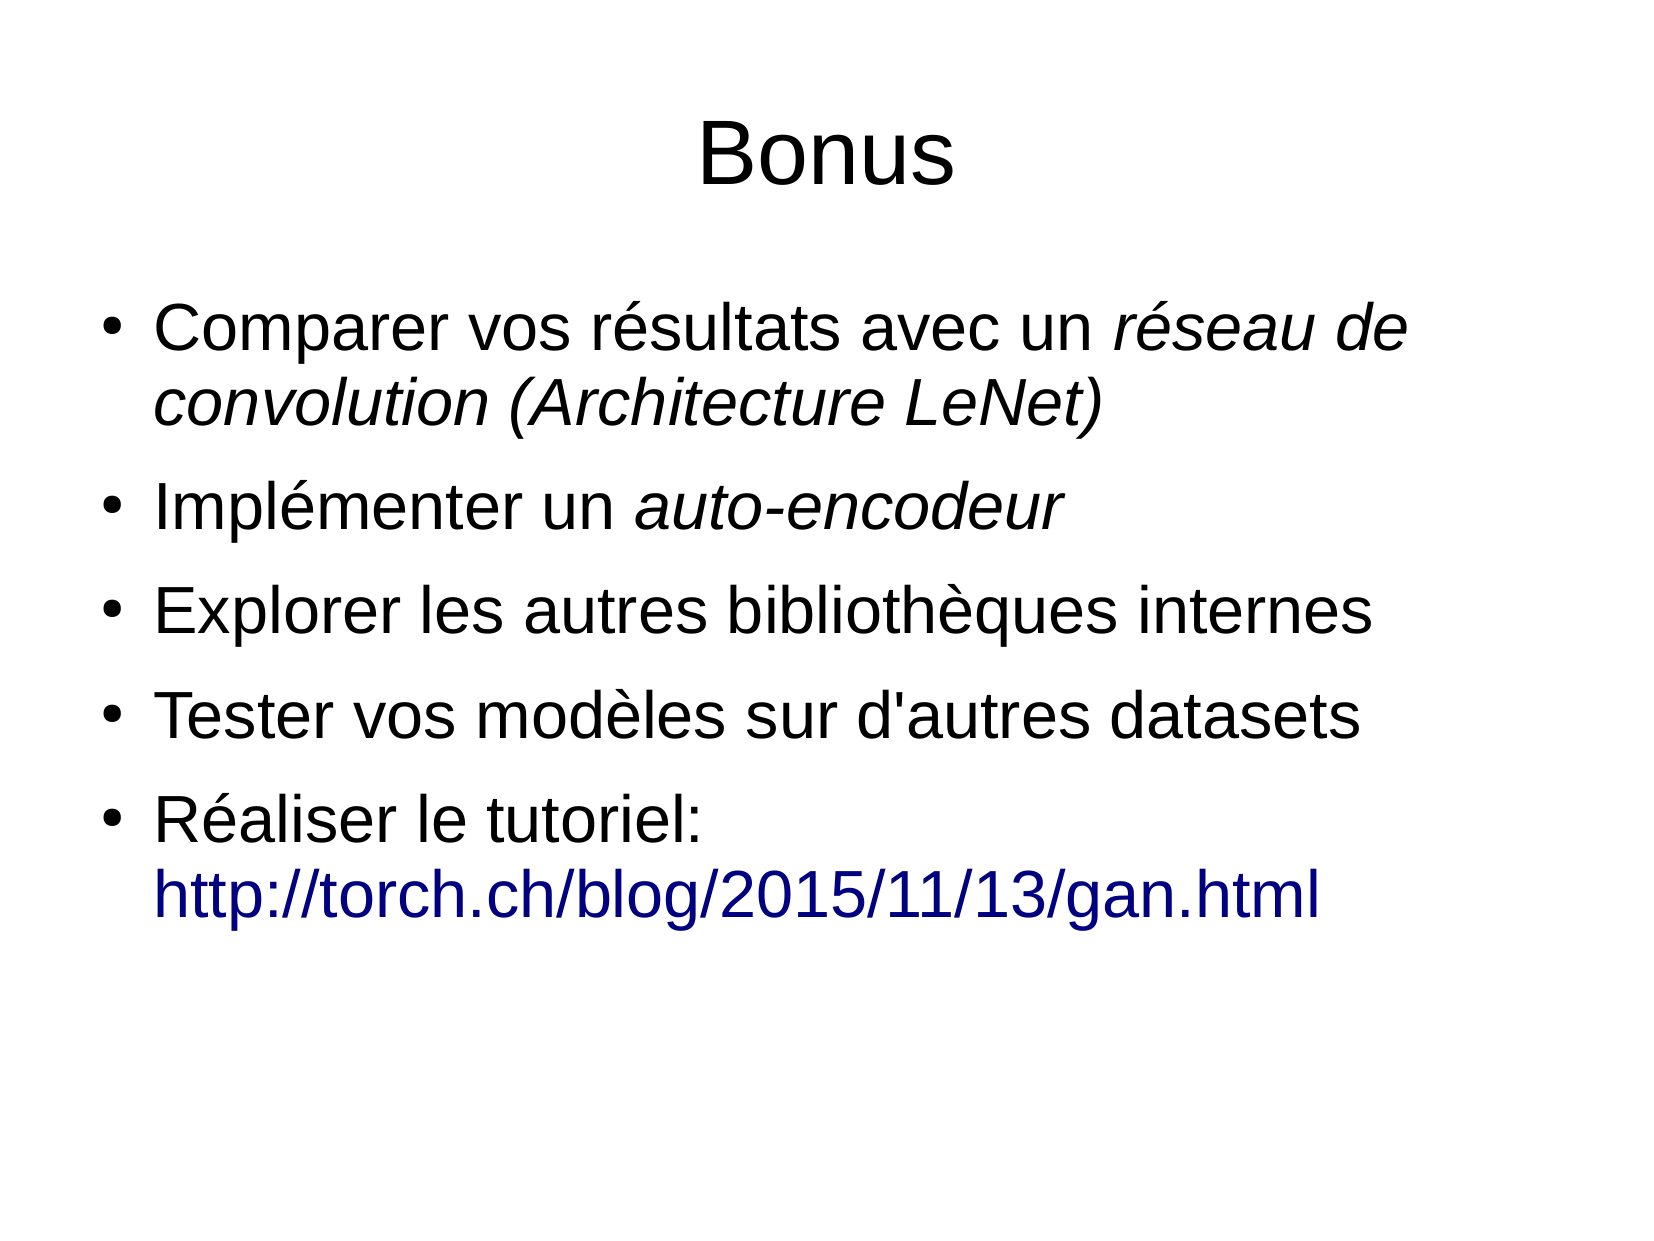

# Bonus
Comparer vos résultats avec un réseau de convolution (Architecture LeNet)
Implémenter un auto-encodeur
Explorer les autres bibliothèques internes
Tester vos modèles sur d'autres datasets
Réaliser le tutoriel: http://torch.ch/blog/2015/11/13/gan.html